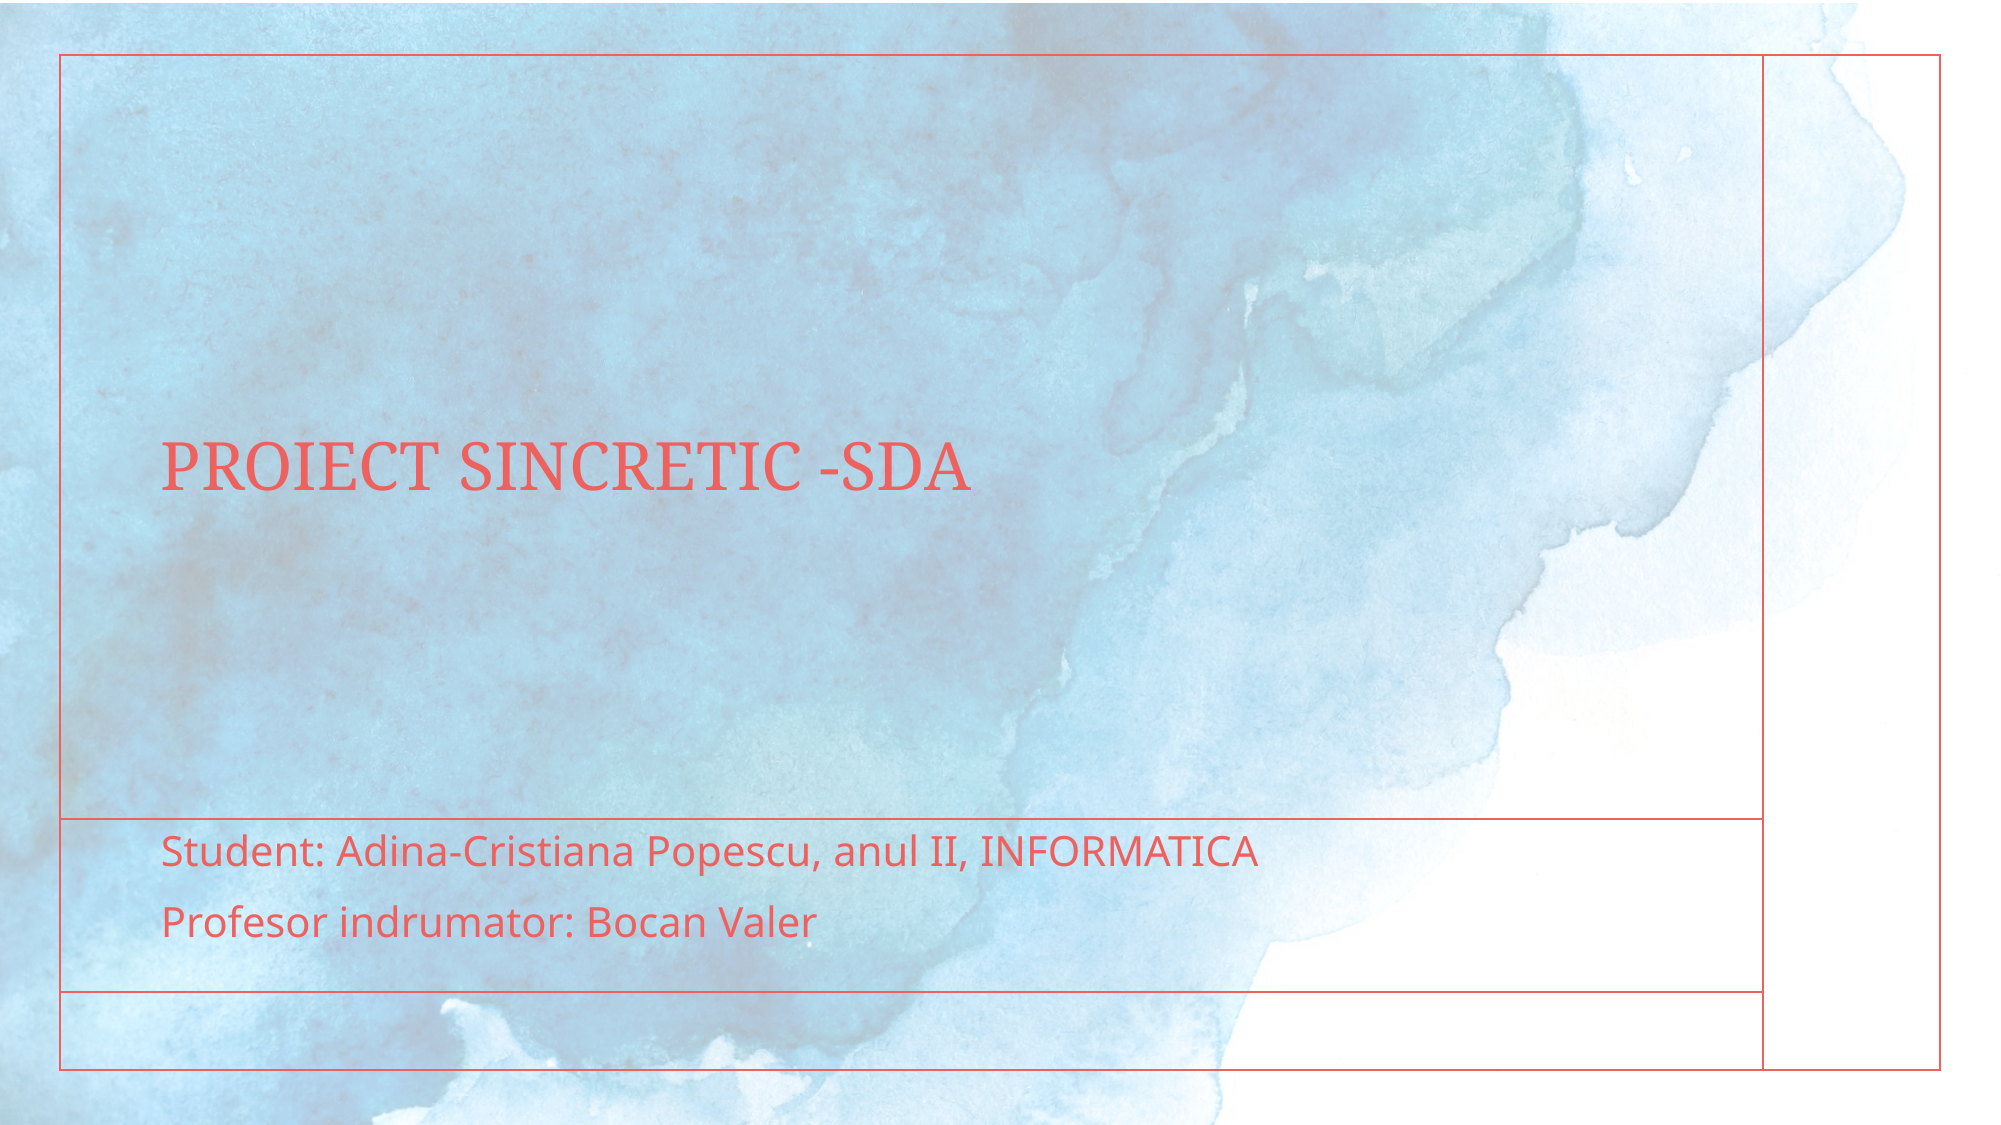

# PROIECT SINCRETIC -SDA
Student: Adina-Cristiana Popescu, anul II, INFORMATICA
Profesor indrumator: Bocan Valer